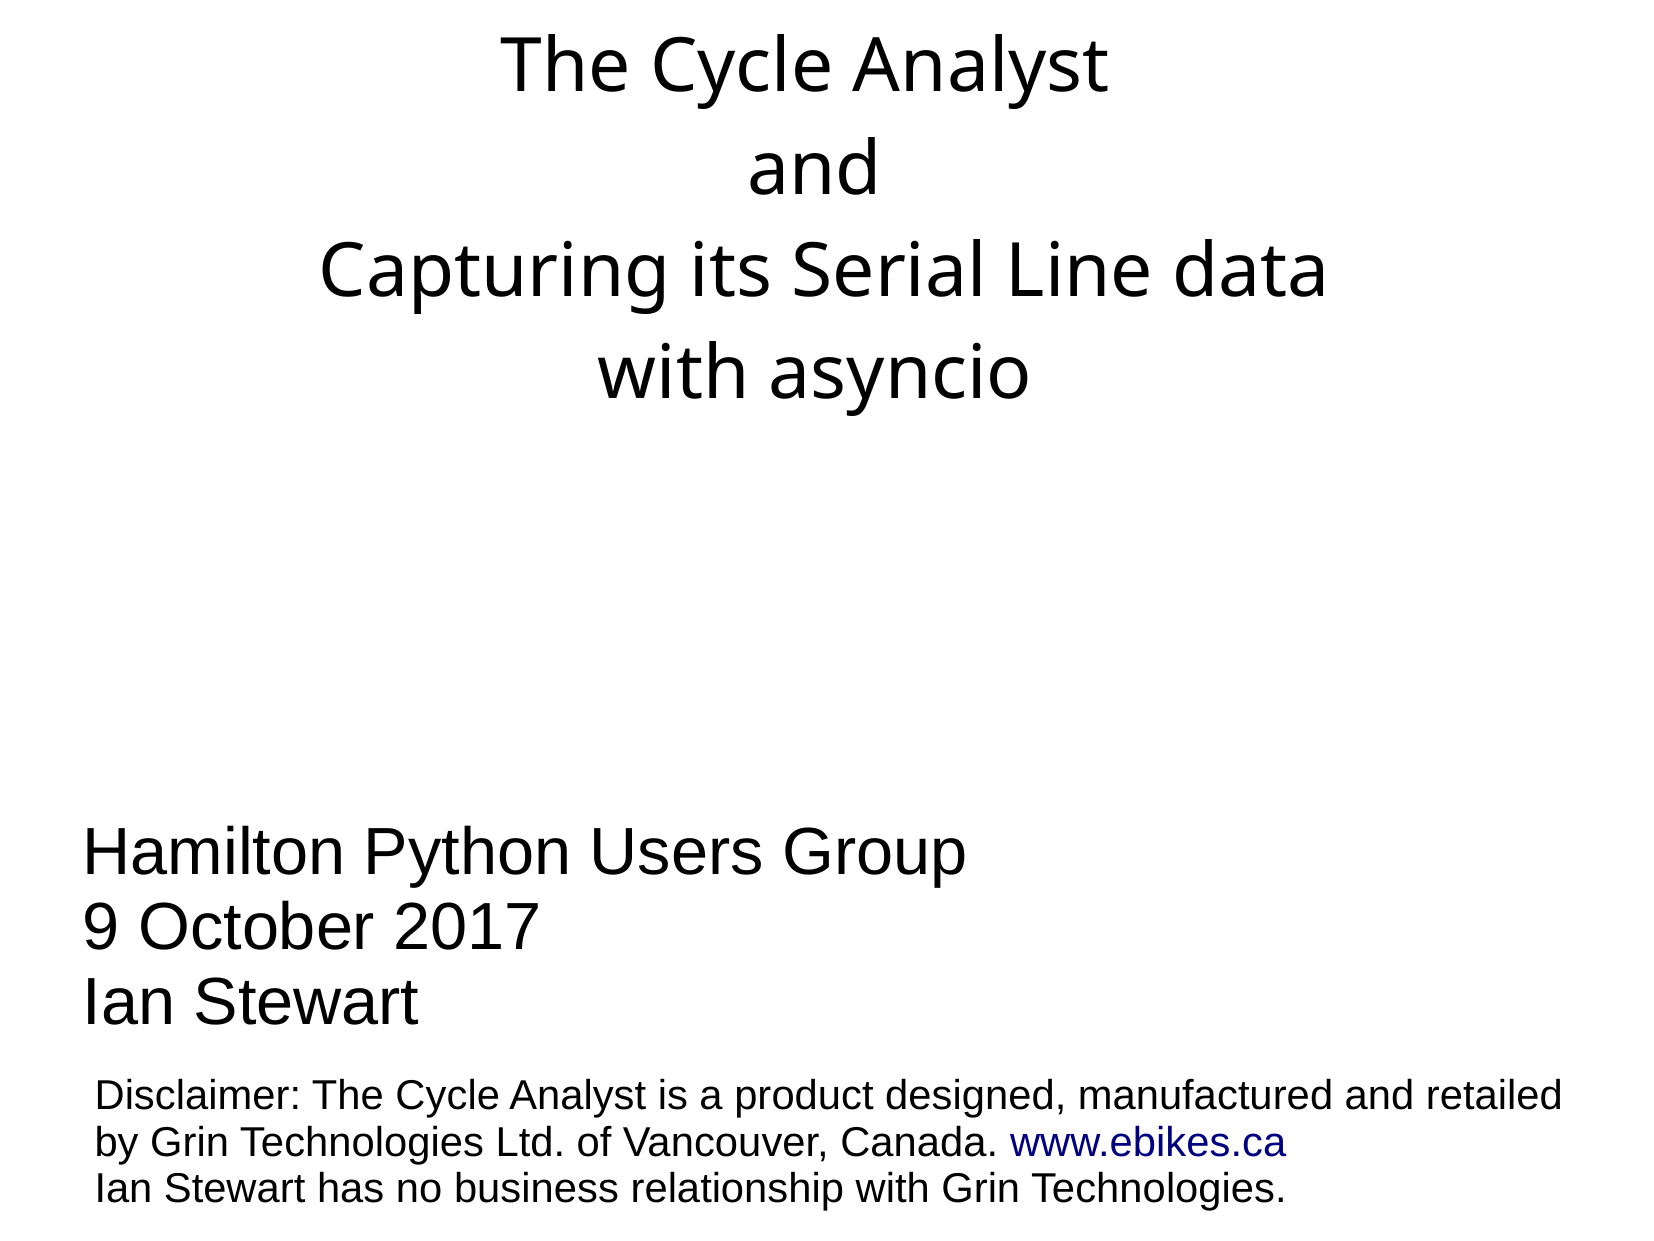

# The Cycle Analyst and Capturing its Serial Line data with asyncio
Hamilton Python Users Group
9 October 2017
Ian Stewart
Disclaimer: The Cycle Analyst is a product designed, manufactured and retailed by Grin Technologies Ltd. of Vancouver, Canada. www.ebikes.ca
Ian Stewart has no business relationship with Grin Technologies.